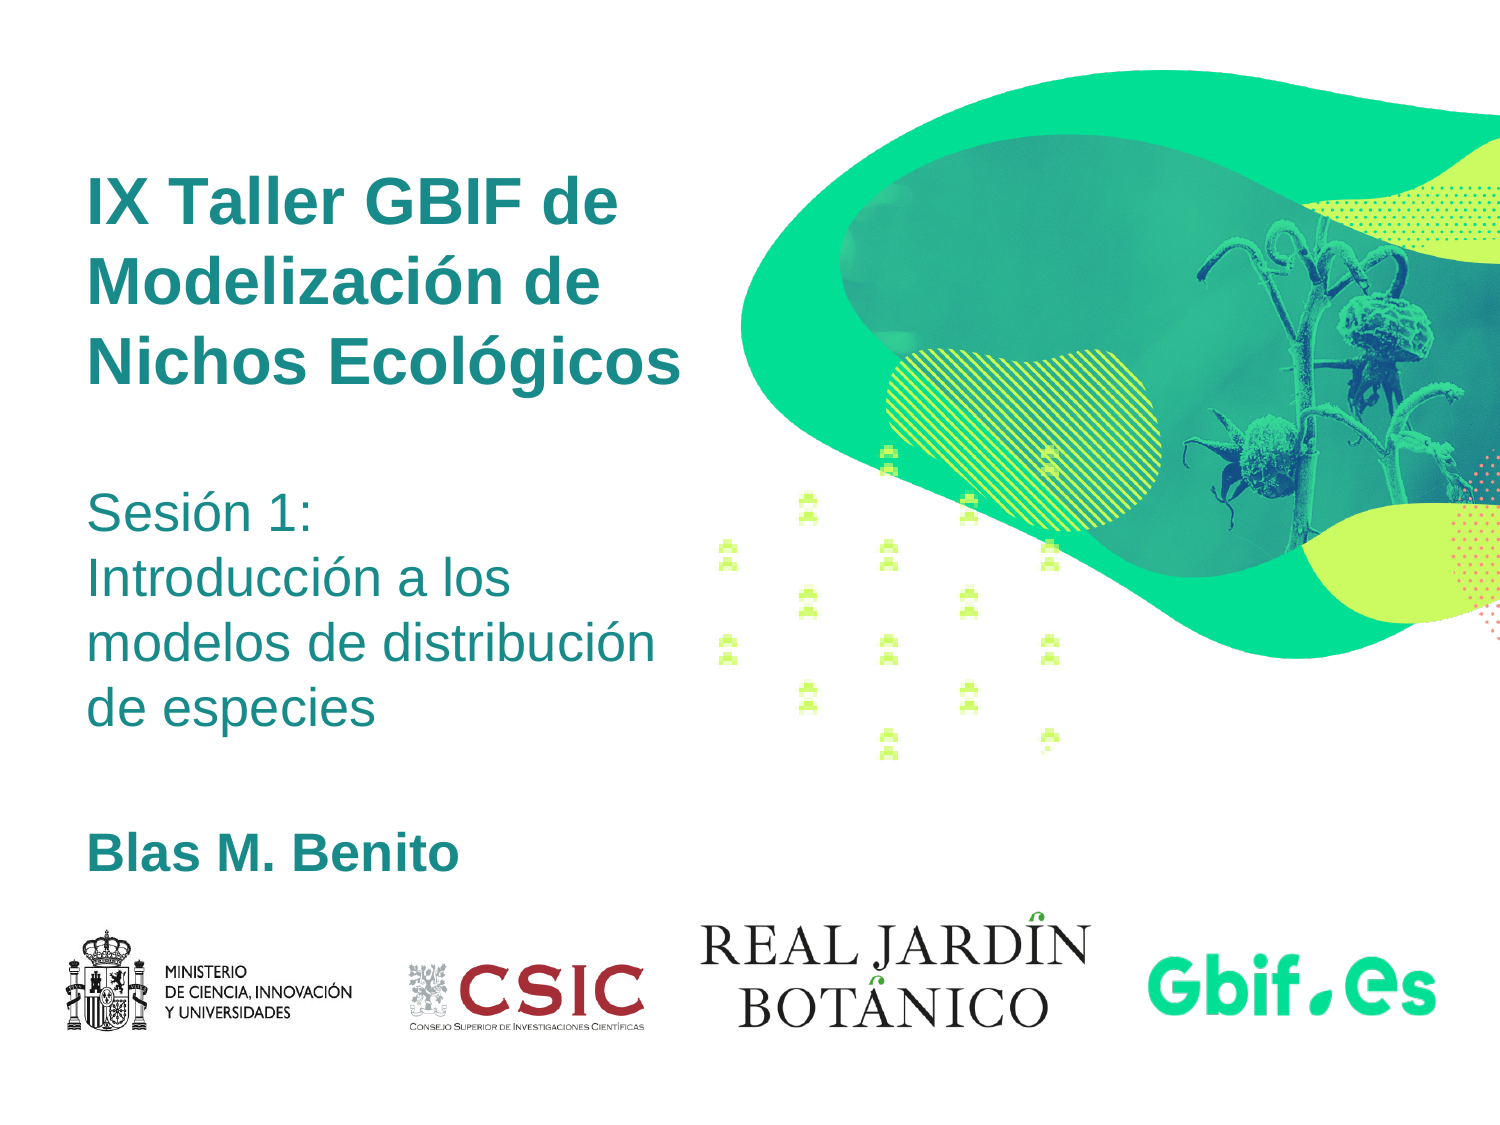

IX Taller GBIF de Modelización de
Nichos Ecológicos
Sesión 1:
Introducción a los modelos de distribución de especies
Blas M. Benito